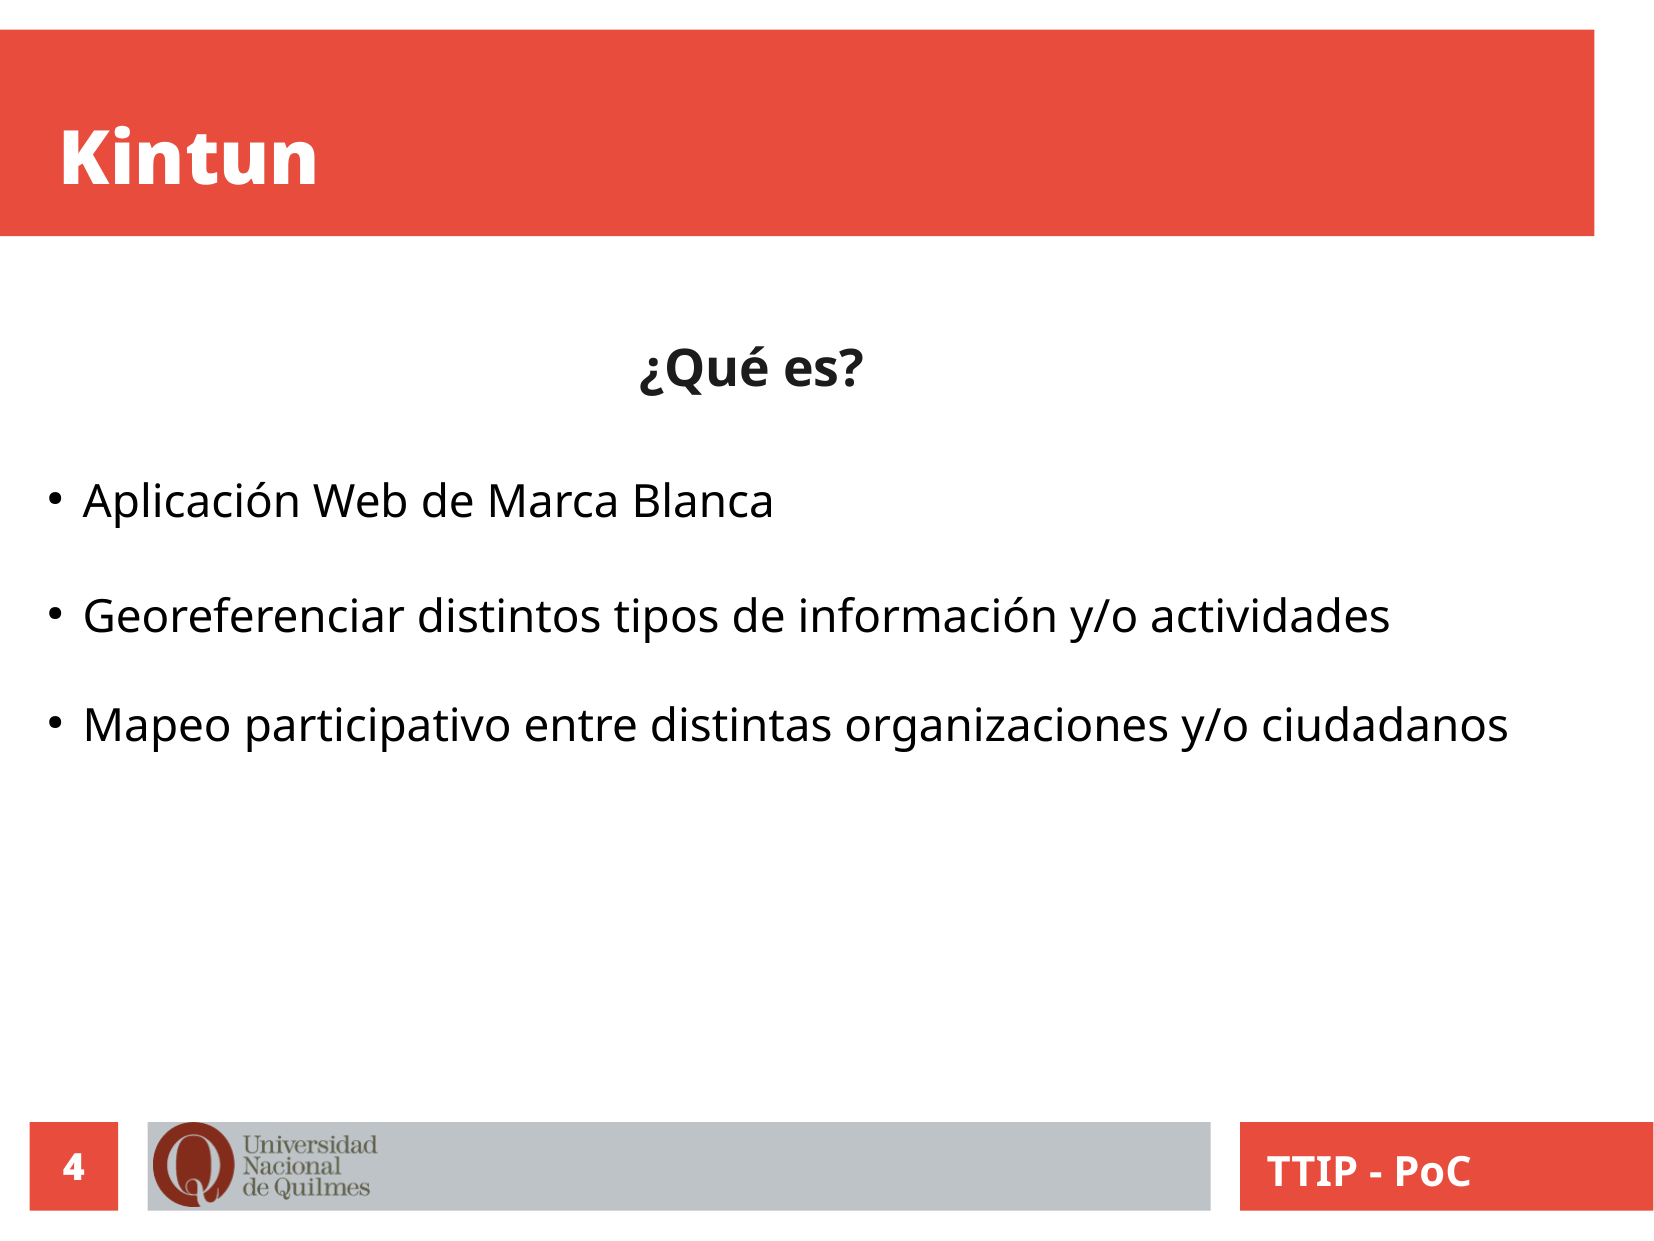

# Kintun
¿Qué es?
Aplicación Web de Marca Blanca
Georeferenciar distintos tipos de información y/o actividades
Mapeo participativo entre distintas organizaciones y/o ciudadanos
4
TTIP - PoC